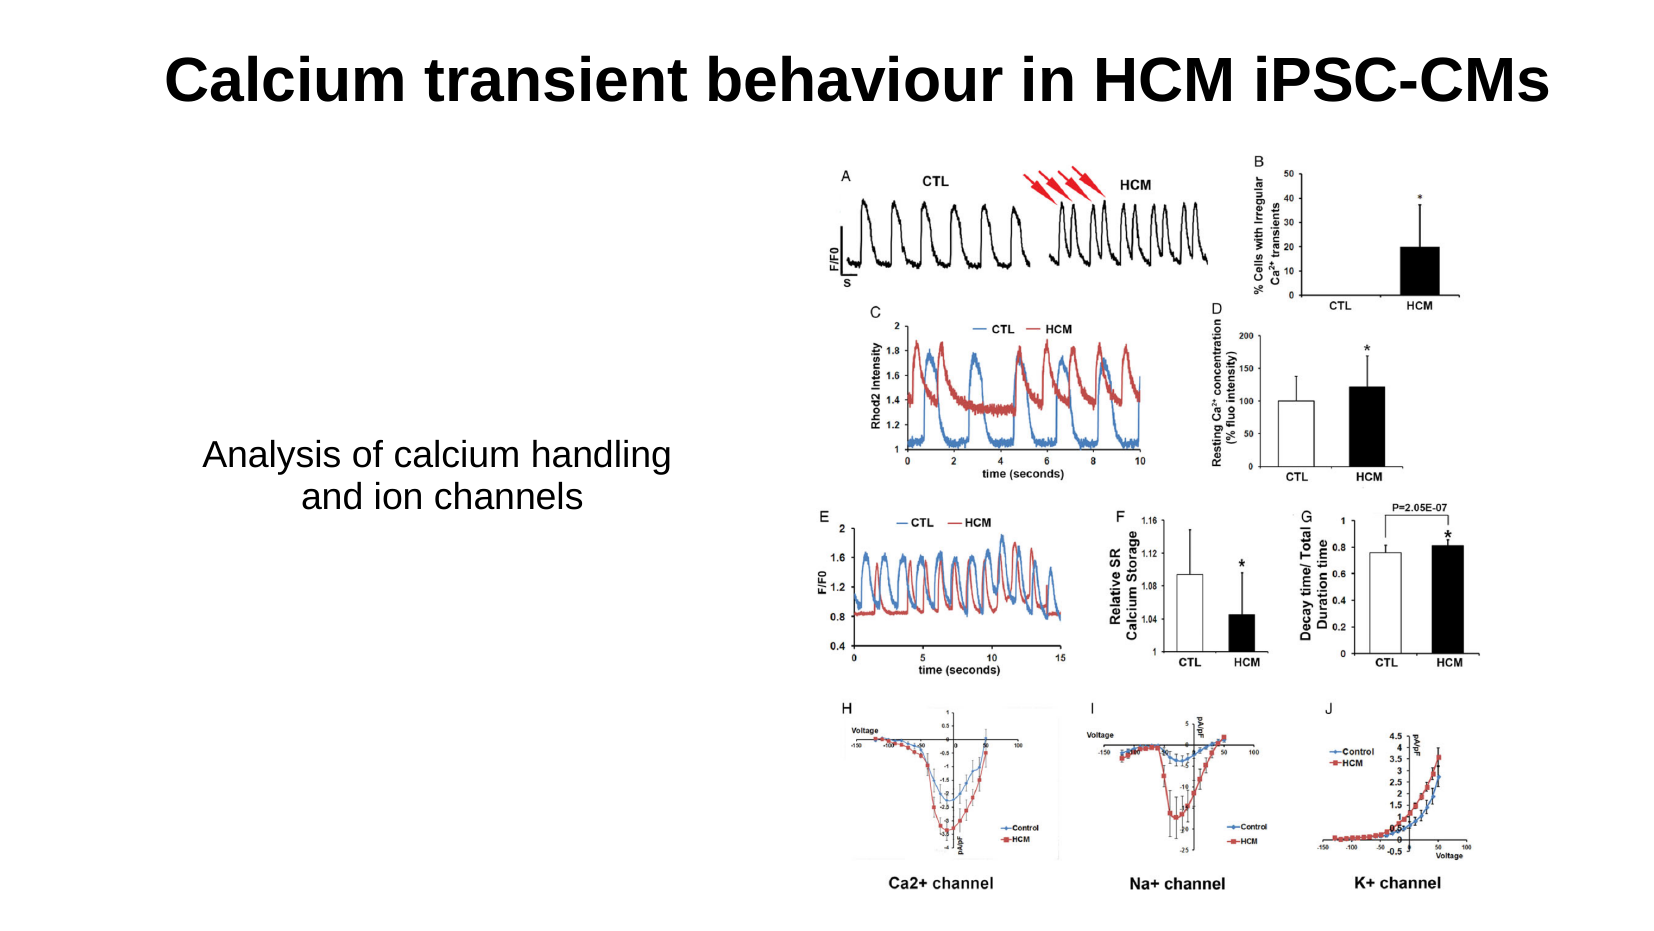

Calcium transient behaviour in HCM iPSC-CMs
Analysis of calcium handling
and ion channels